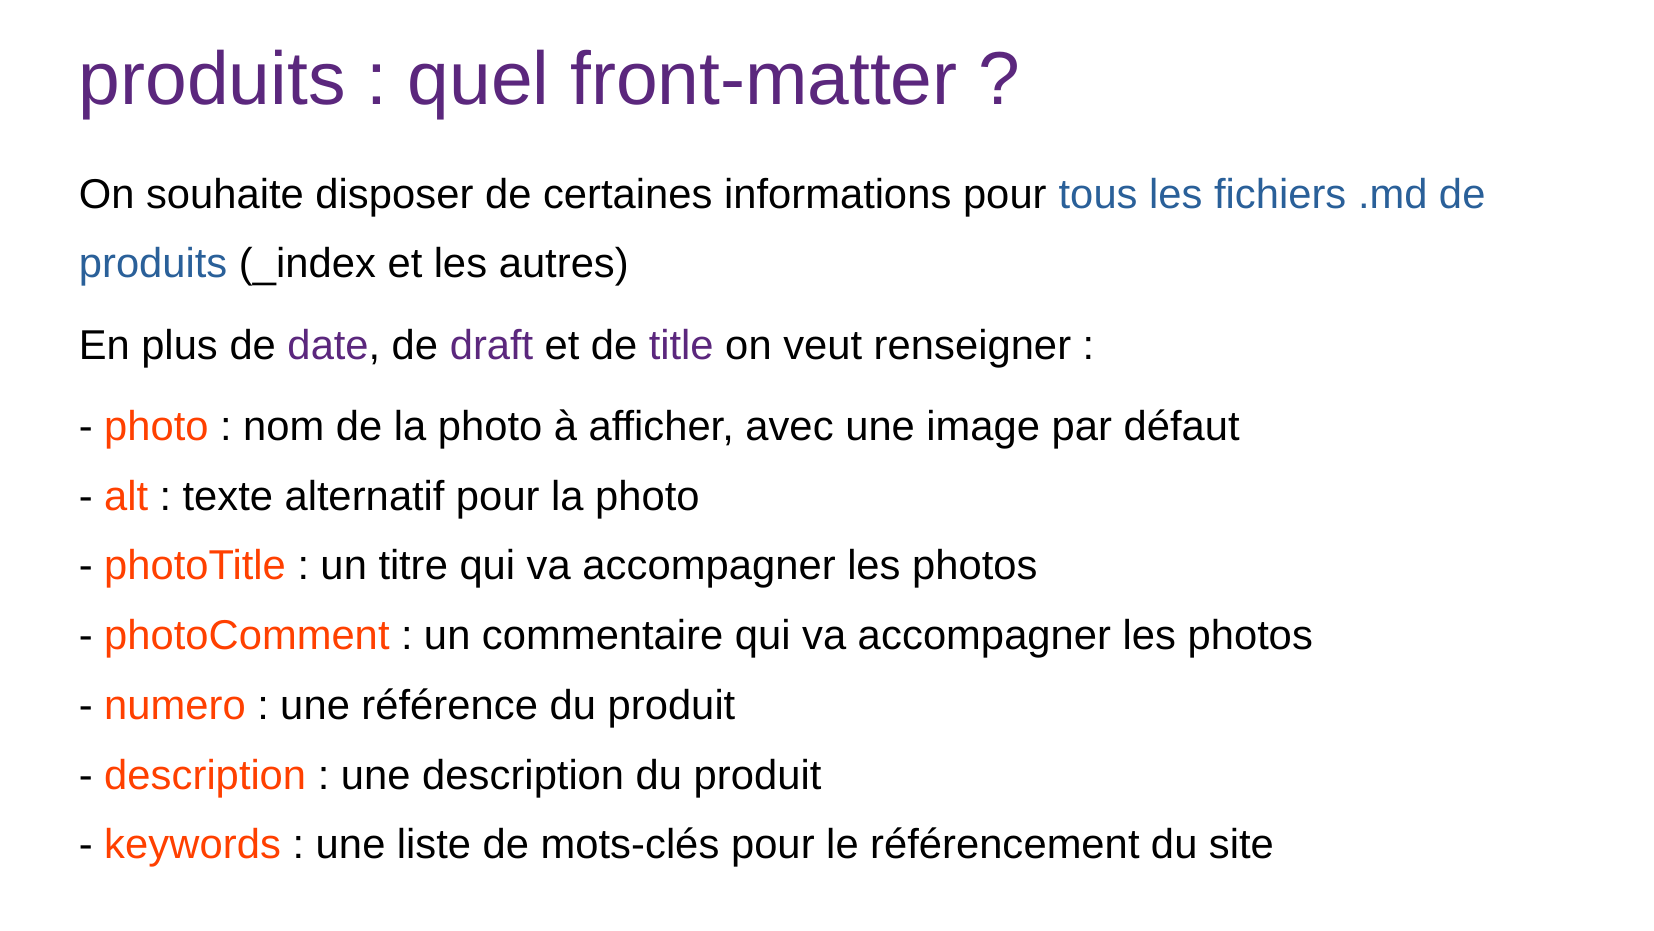

# produits : quel front-matter ?
On souhaite disposer de certaines informations pour tous les fichiers .md de produits (_index et les autres)
En plus de date, de draft et de title on veut renseigner :
- photo : nom de la photo à afficher, avec une image par défaut
- alt : texte alternatif pour la photo
- photoTitle : un titre qui va accompagner les photos
- photoComment : un commentaire qui va accompagner les photos
- numero : une référence du produit
- description : une description du produit
- keywords : une liste de mots-clés pour le référencement du site